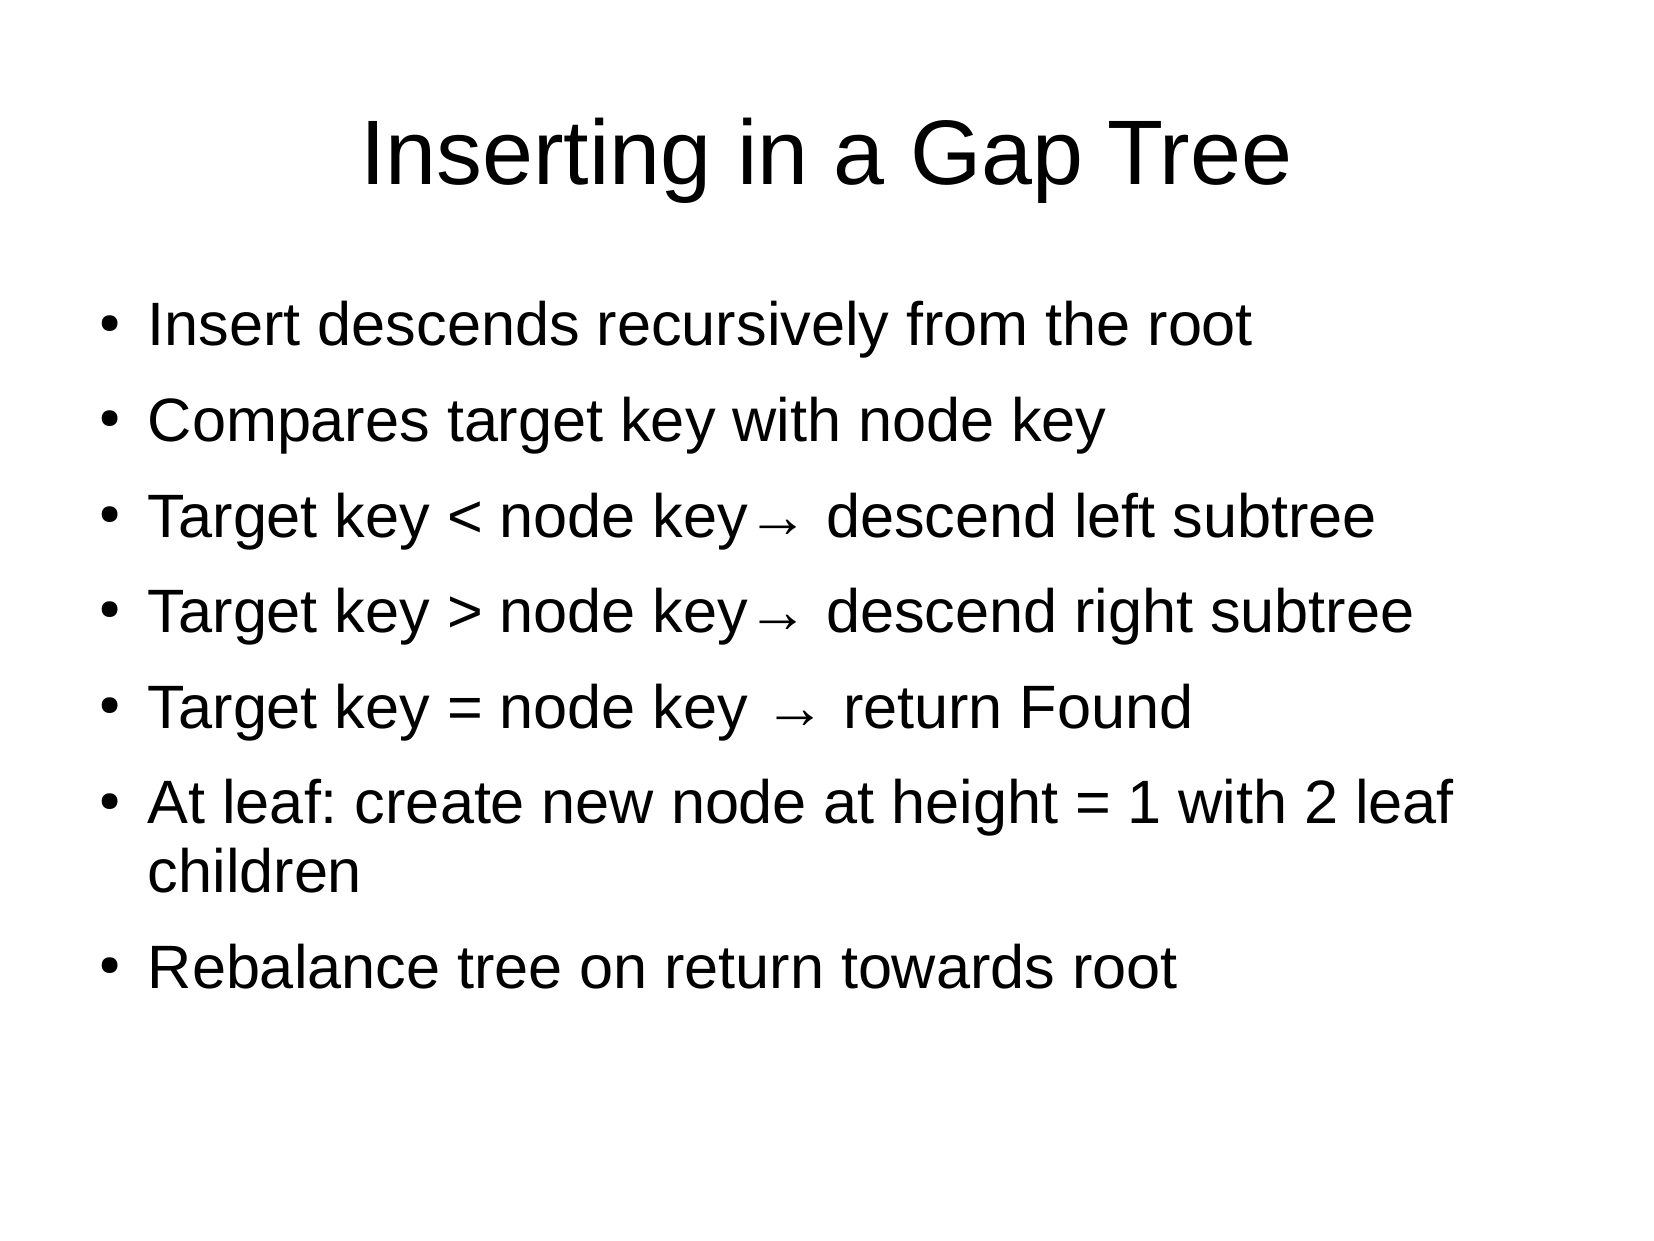

# Inserting in a Gap Tree
Insert descends recursively from the root
Compares target key with node key
Target key < node key→ descend left subtree
Target key > node key→ descend right subtree
Target key = node key → return Found
At leaf: create new node at height = 1 with 2 leaf children
Rebalance tree on return towards root